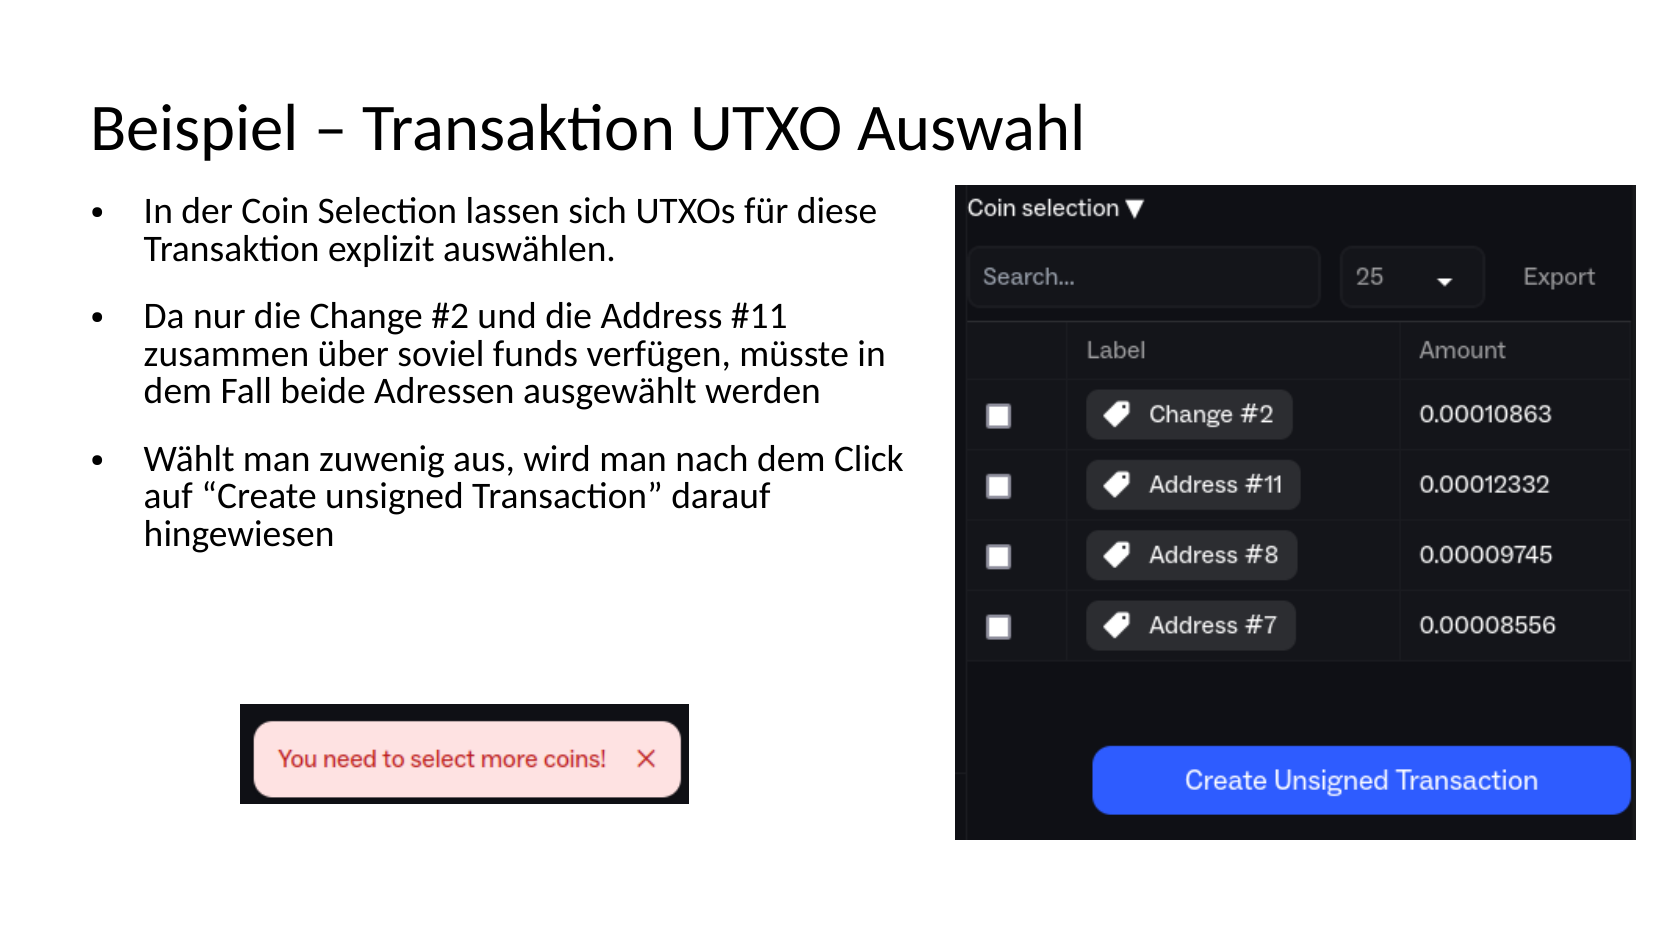

# Beispiel – Transaktion UTXO Auswahl
In der Coin Selection lassen sich UTXOs für diese Transaktion explizit auswählen.
Da nur die Change #2 und die Address #11 zusammen über soviel funds verfügen, müsste in dem Fall beide Adressen ausgewählt werden
Wählt man zuwenig aus, wird man nach dem Click auf “Create unsigned Transaction” darauf hingewiesen